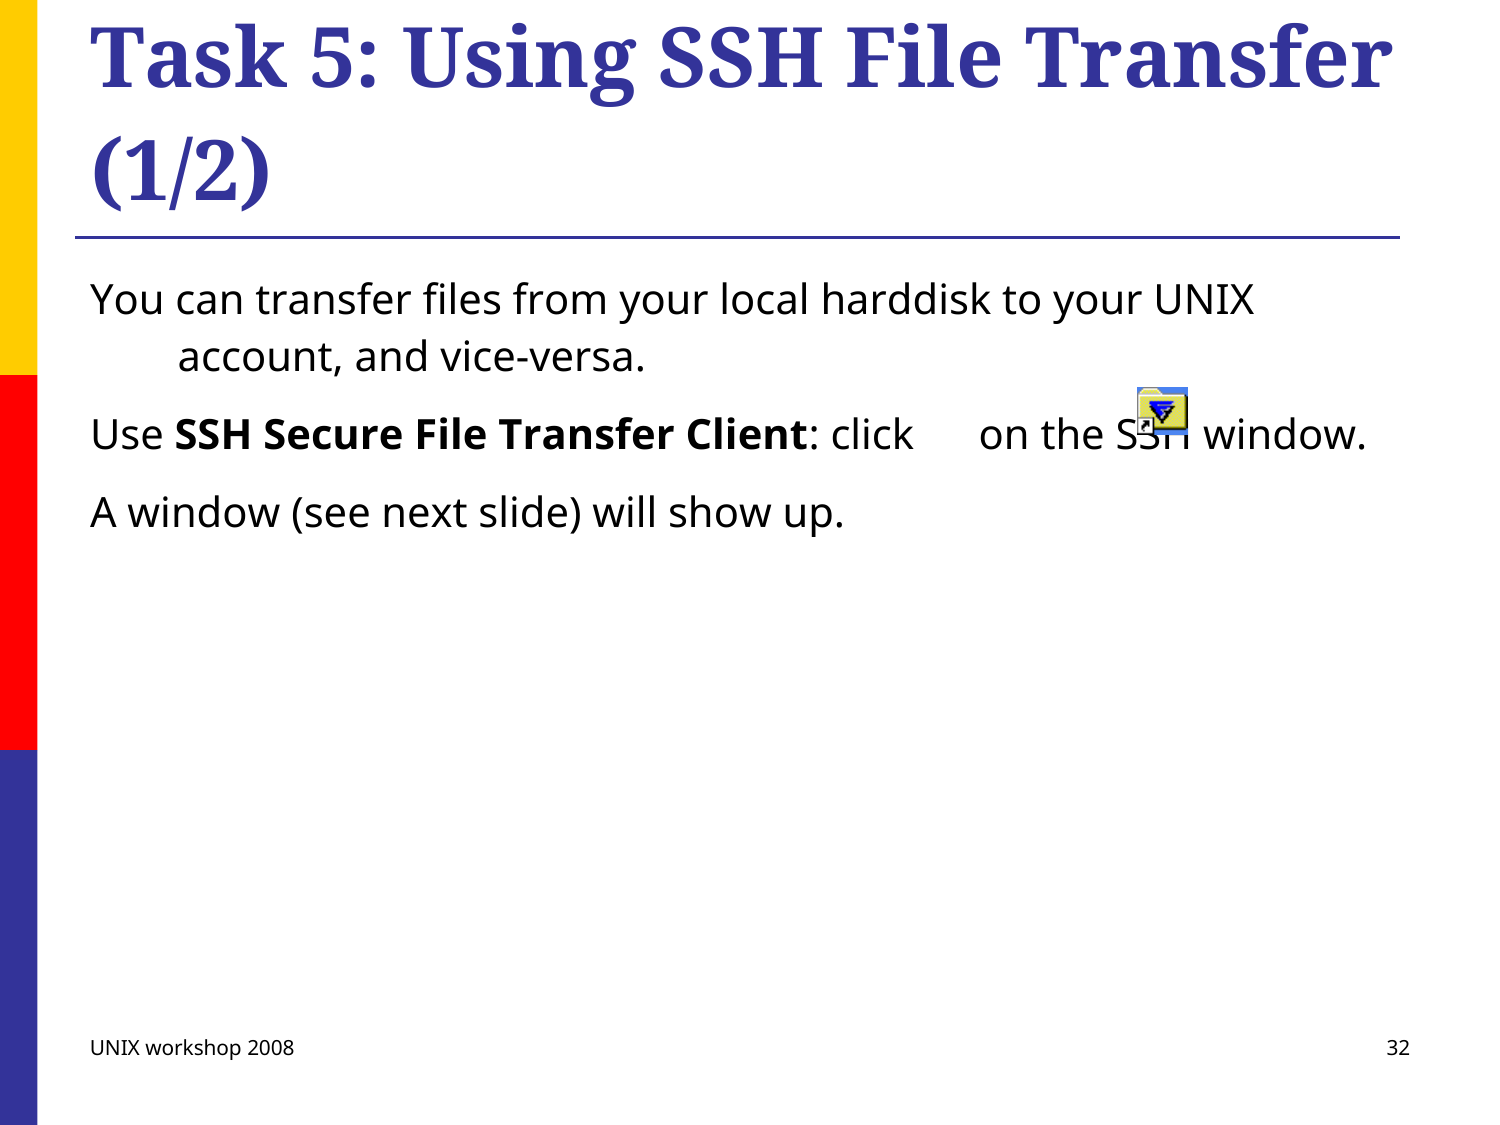

# Task 5: Using SSH File Transfer (1/2)
You can transfer files from your local harddisk to your UNIX account, and vice-versa.
Use SSH Secure File Transfer Client: click on the SSH window.
A window (see next slide) will show up.
UNIX workshop 2008